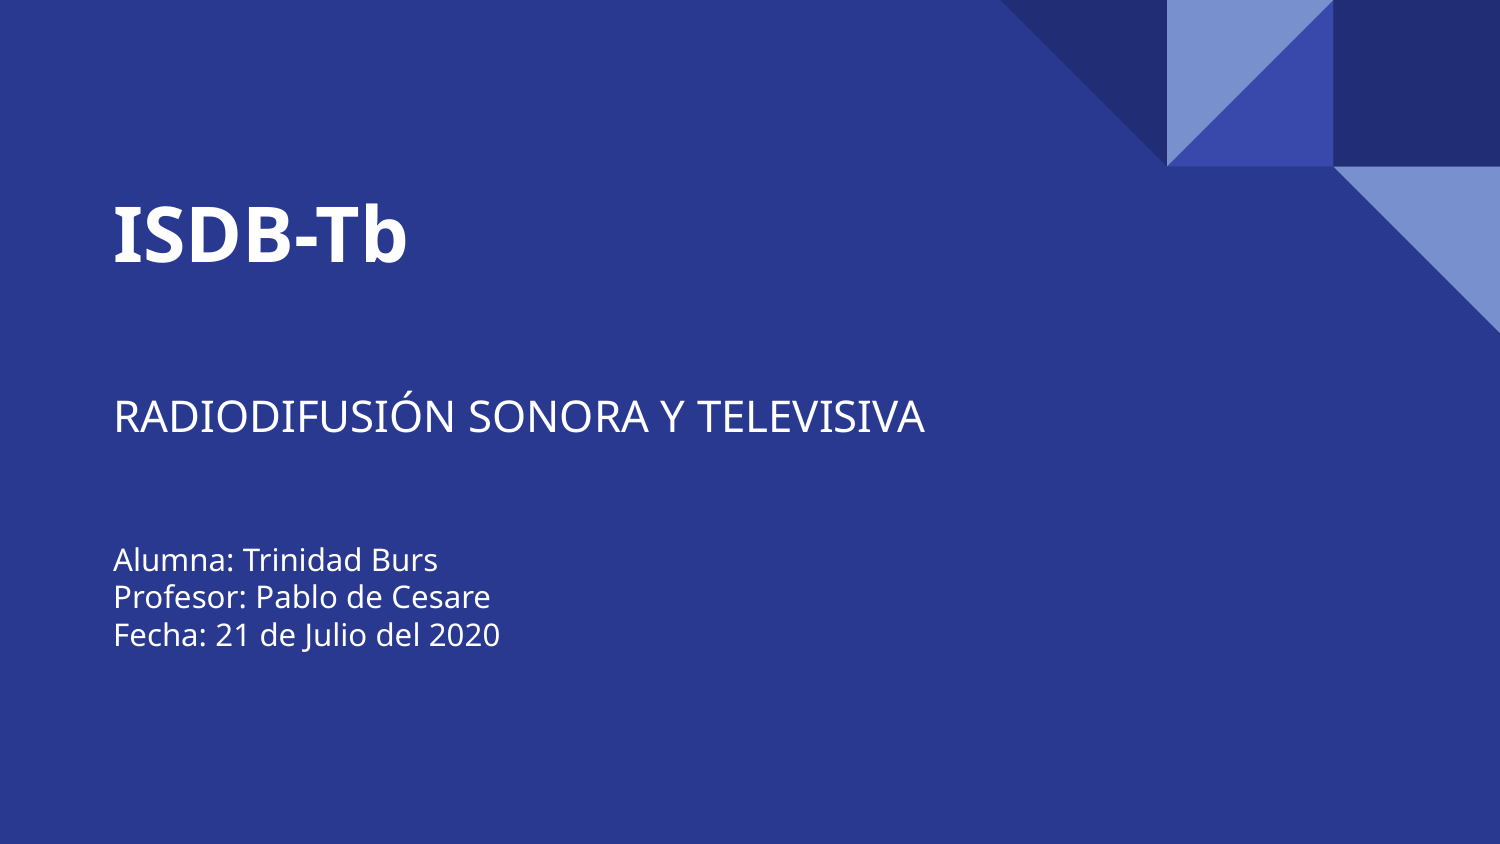

# ISDB-Tb
RADIODIFUSIÓN SONORA Y TELEVISIVA
Alumna: Trinidad Burs
Profesor: Pablo de Cesare
Fecha: 21 de Julio del 2020